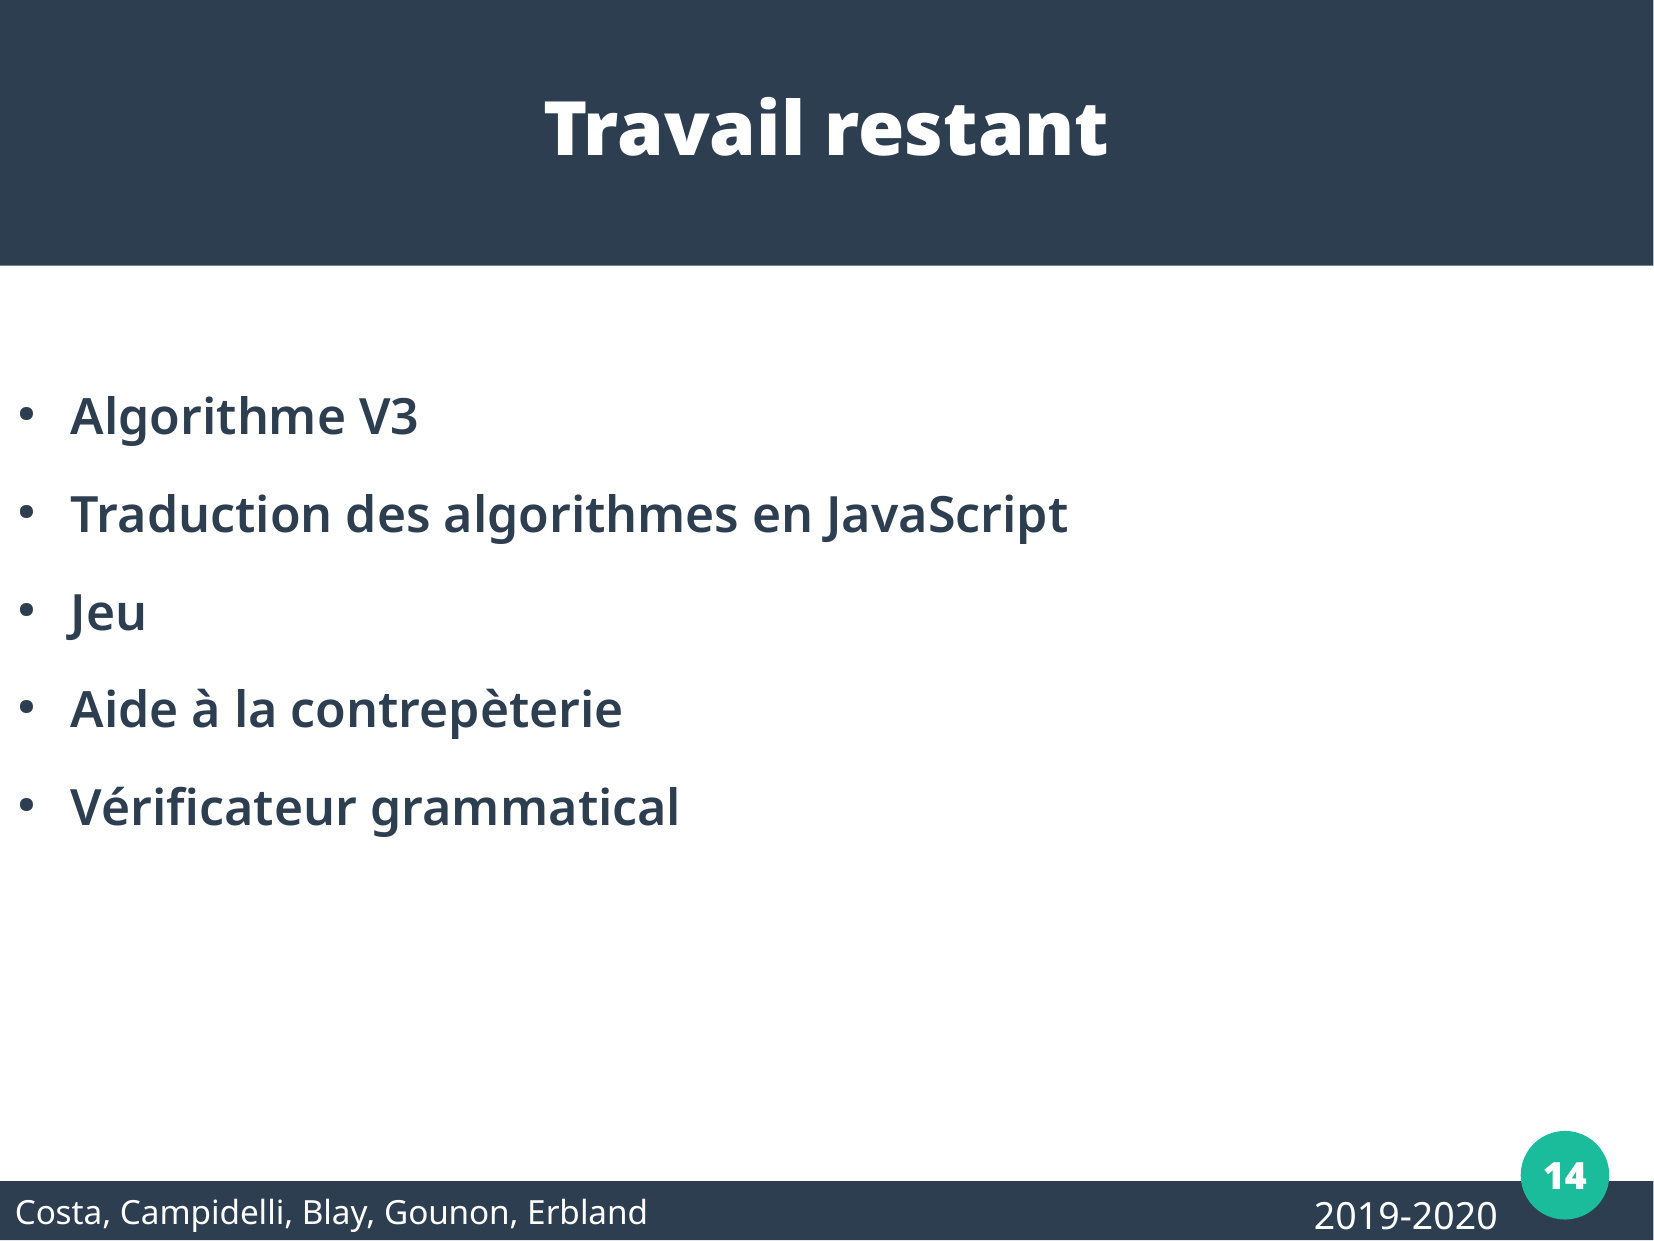

# Travail restant
Algorithme V3
Traduction des algorithmes en JavaScript
Jeu
Aide à la contrepèterie
Vérificateur grammatical
14
Costa, Campidelli, Blay, Gounon, Erbland
2019-2020